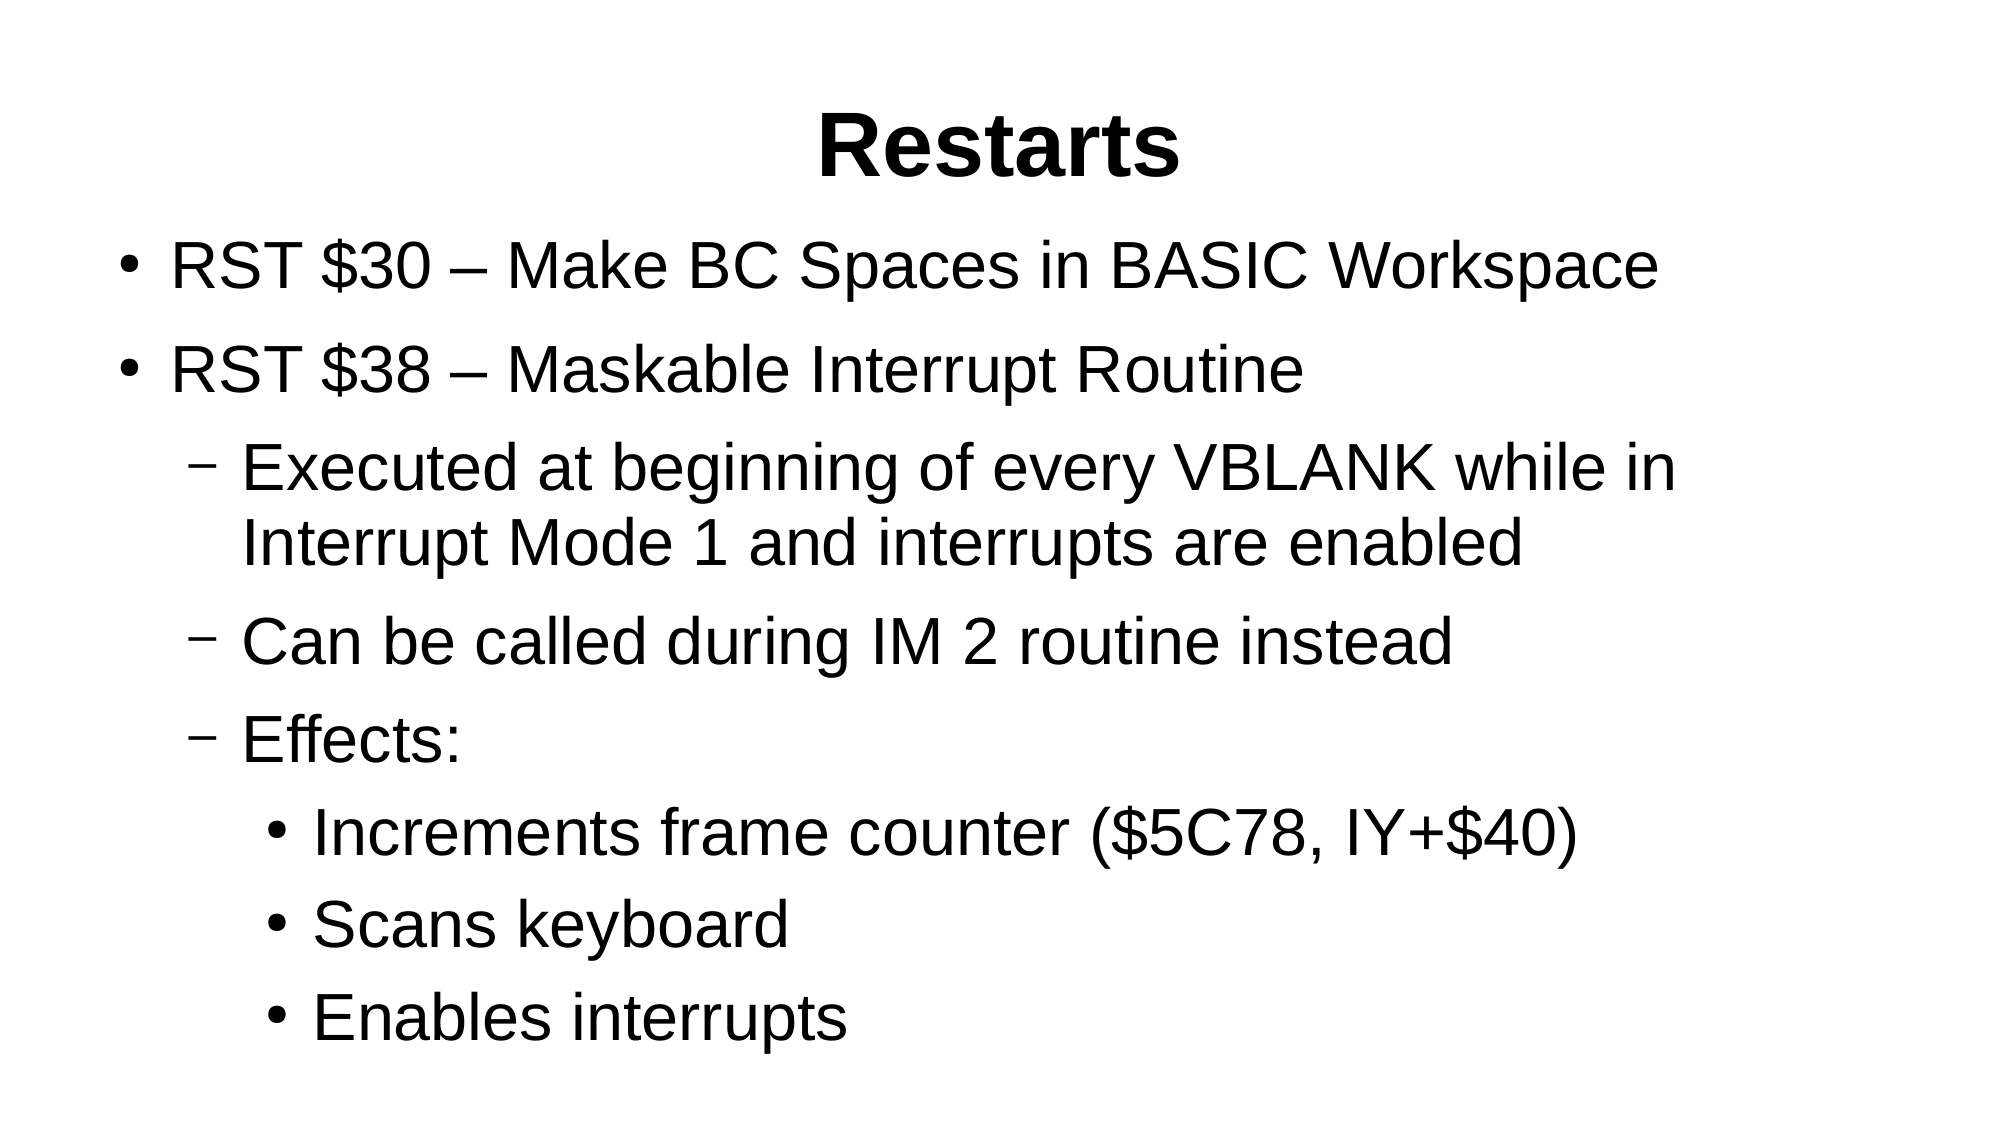

# Restarts
RST $30 – Make BC Spaces in BASIC Workspace
RST $38 – Maskable Interrupt Routine
Executed at beginning of every VBLANK while in Interrupt Mode 1 and interrupts are enabled
Can be called during IM 2 routine instead
Effects:
Increments frame counter ($5C78, IY+$40)
Scans keyboard
Enables interrupts